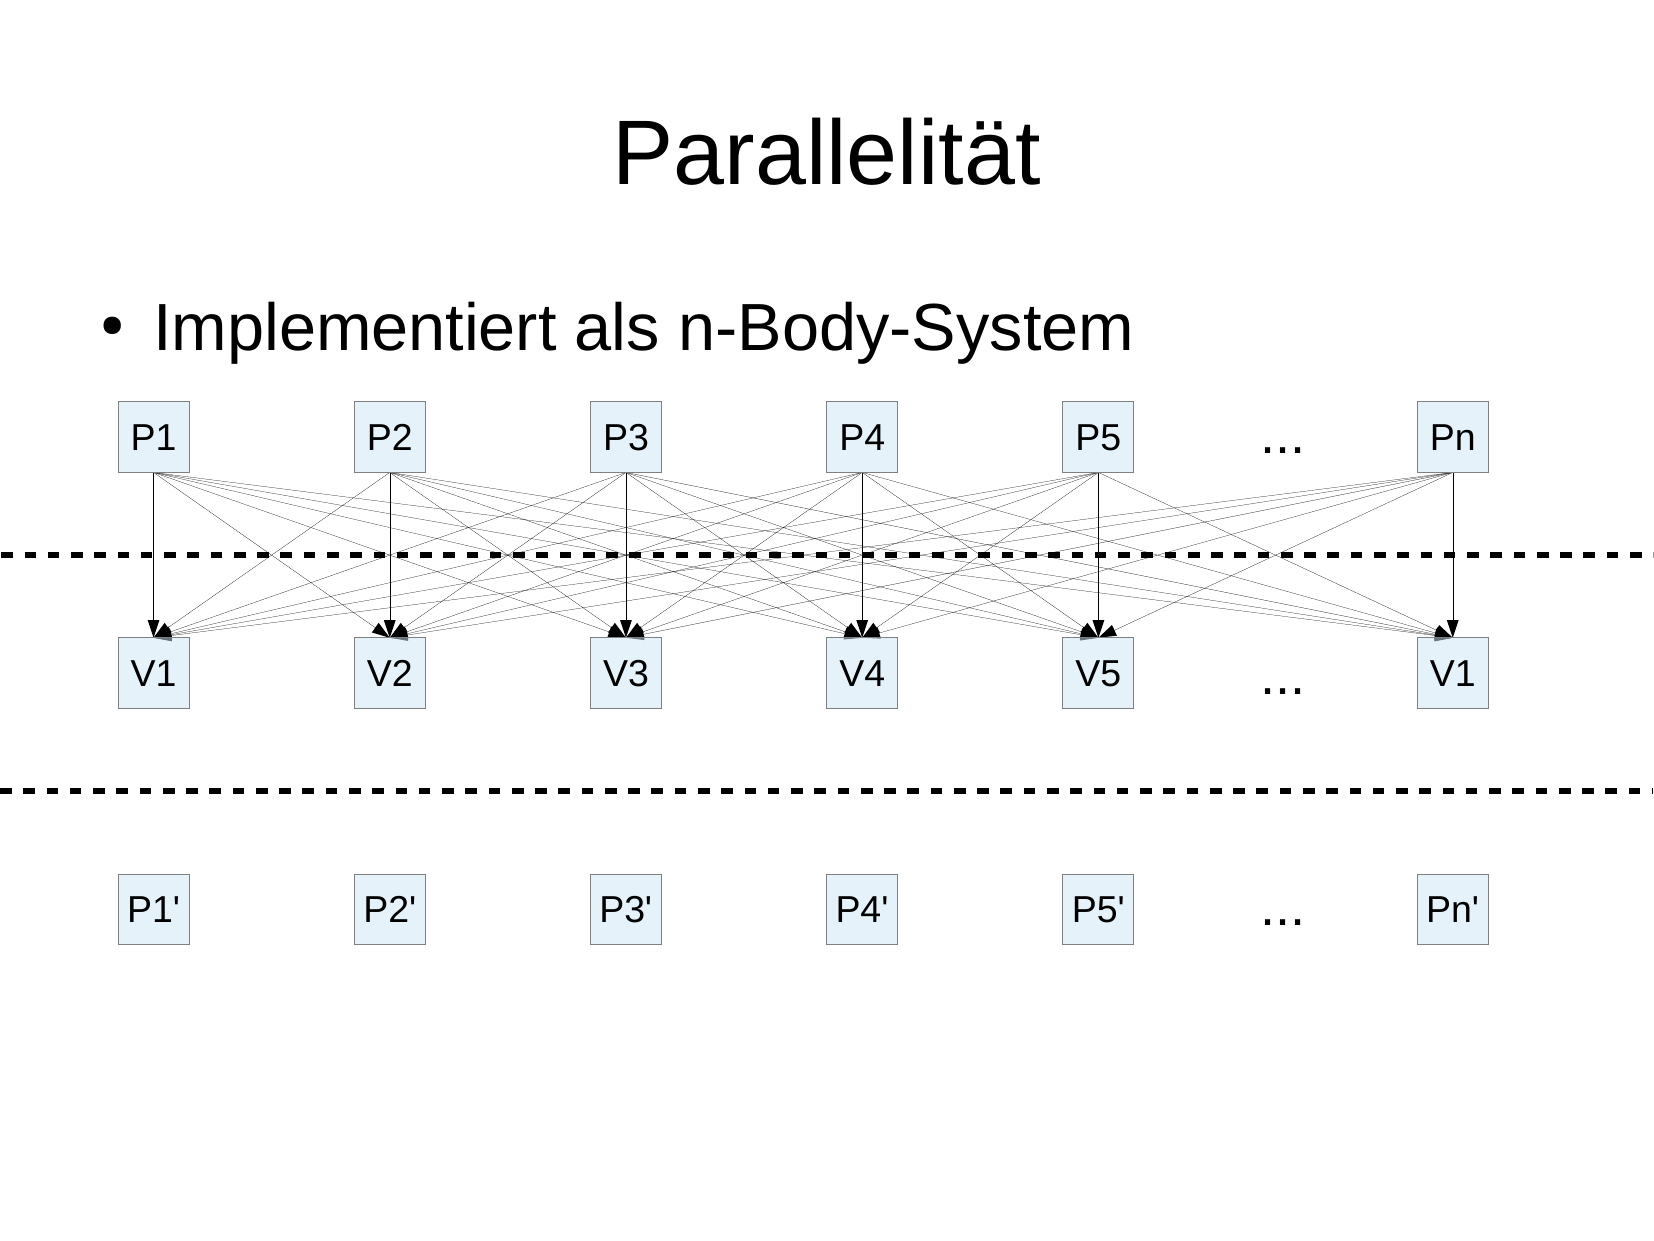

# Parallelität
Implementiert als n-Body-System
...
P1
P2
P3
P4
P5
Pn
V1
V2
V3
V4
V5
...
V1
...
P1'
P2'
P3'
P4'
P5'
Pn'